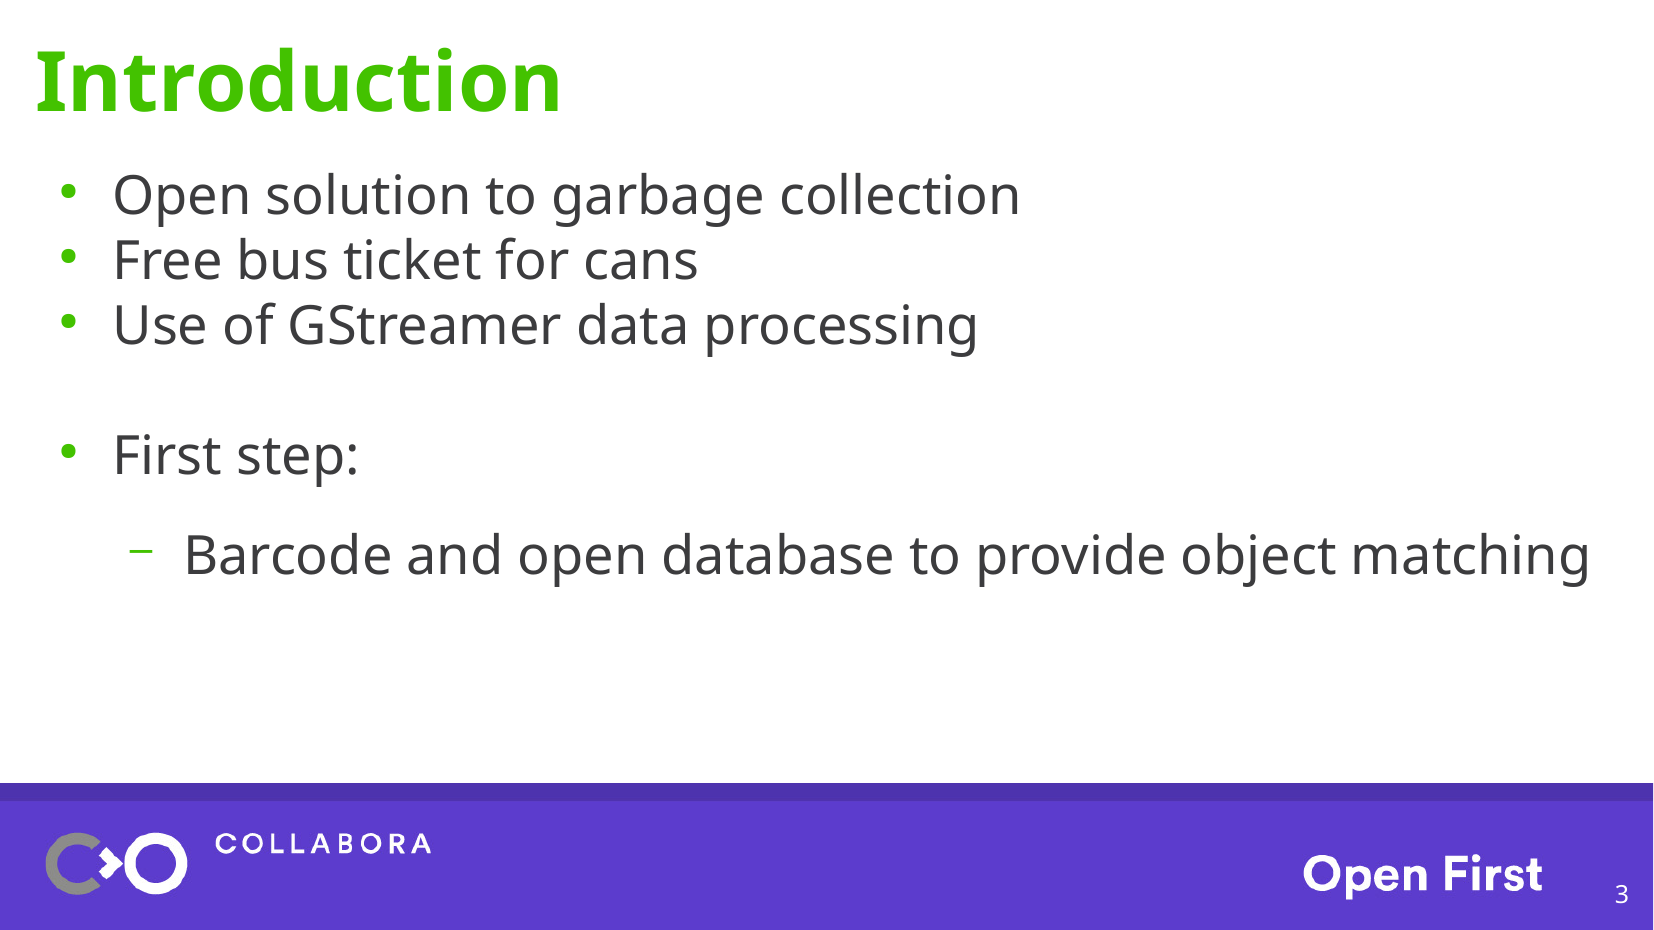

# Introduction
Open solution to garbage collection
Free bus ticket for cans
Use of GStreamer data processing
First step:
Barcode and open database to provide object matching
3